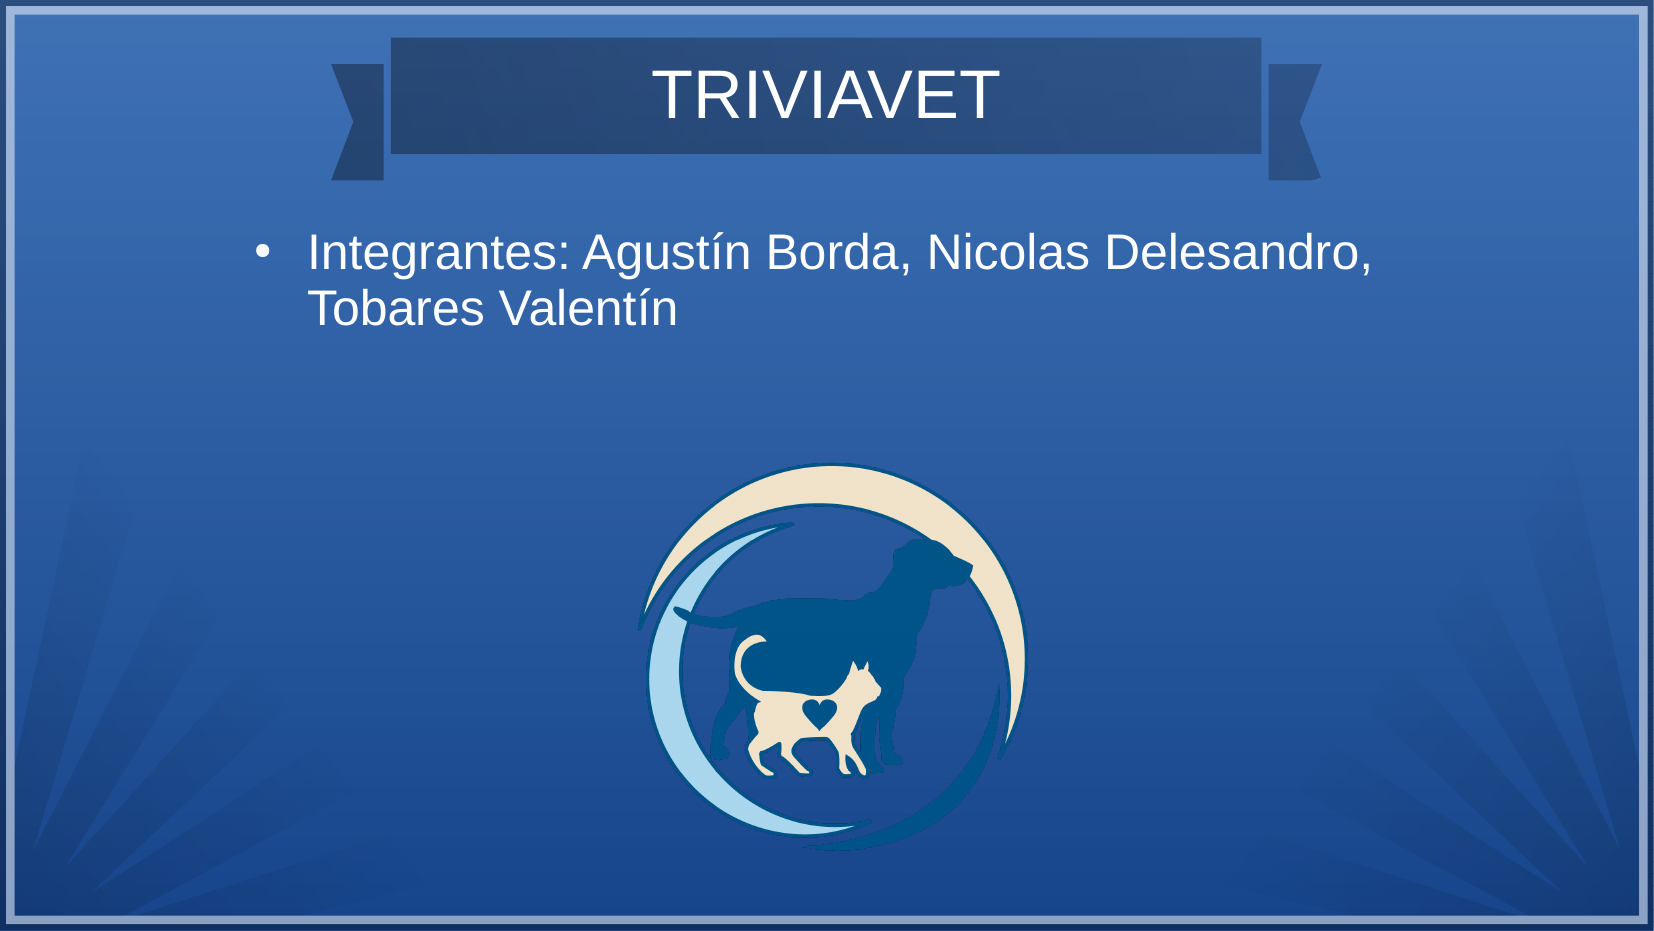

# TRIVIAVET
Integrantes: Agustín Borda, Nicolas Delesandro, Tobares Valentín